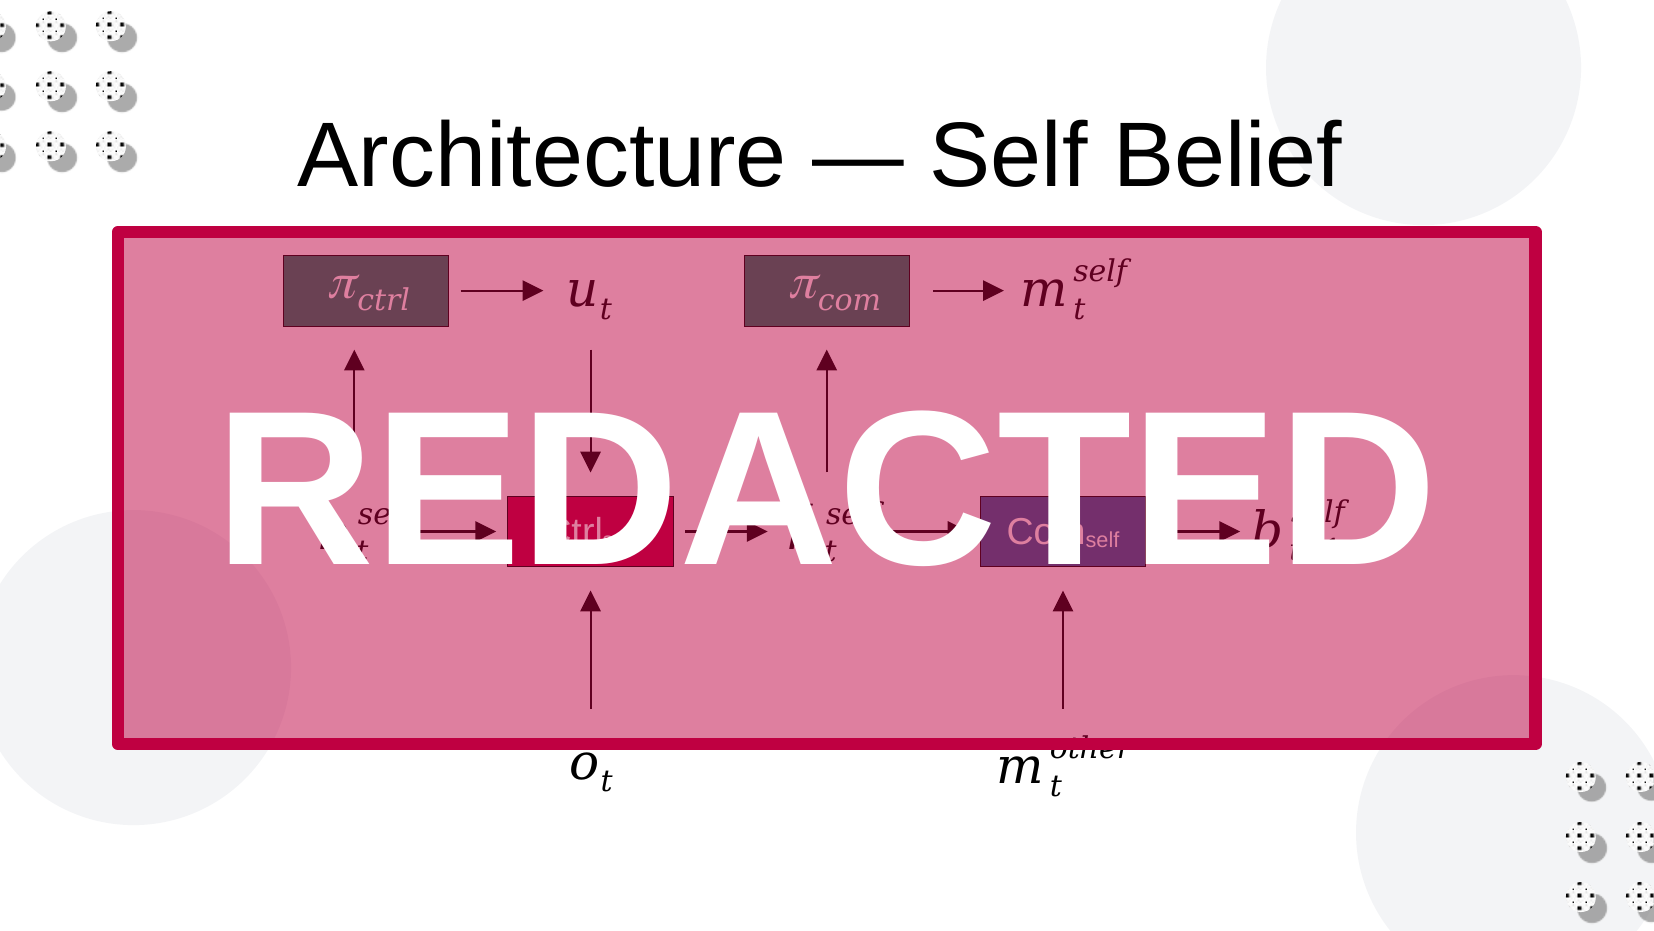

# Architecture — Self Belief
REDACTED
Ctrlself
Comself